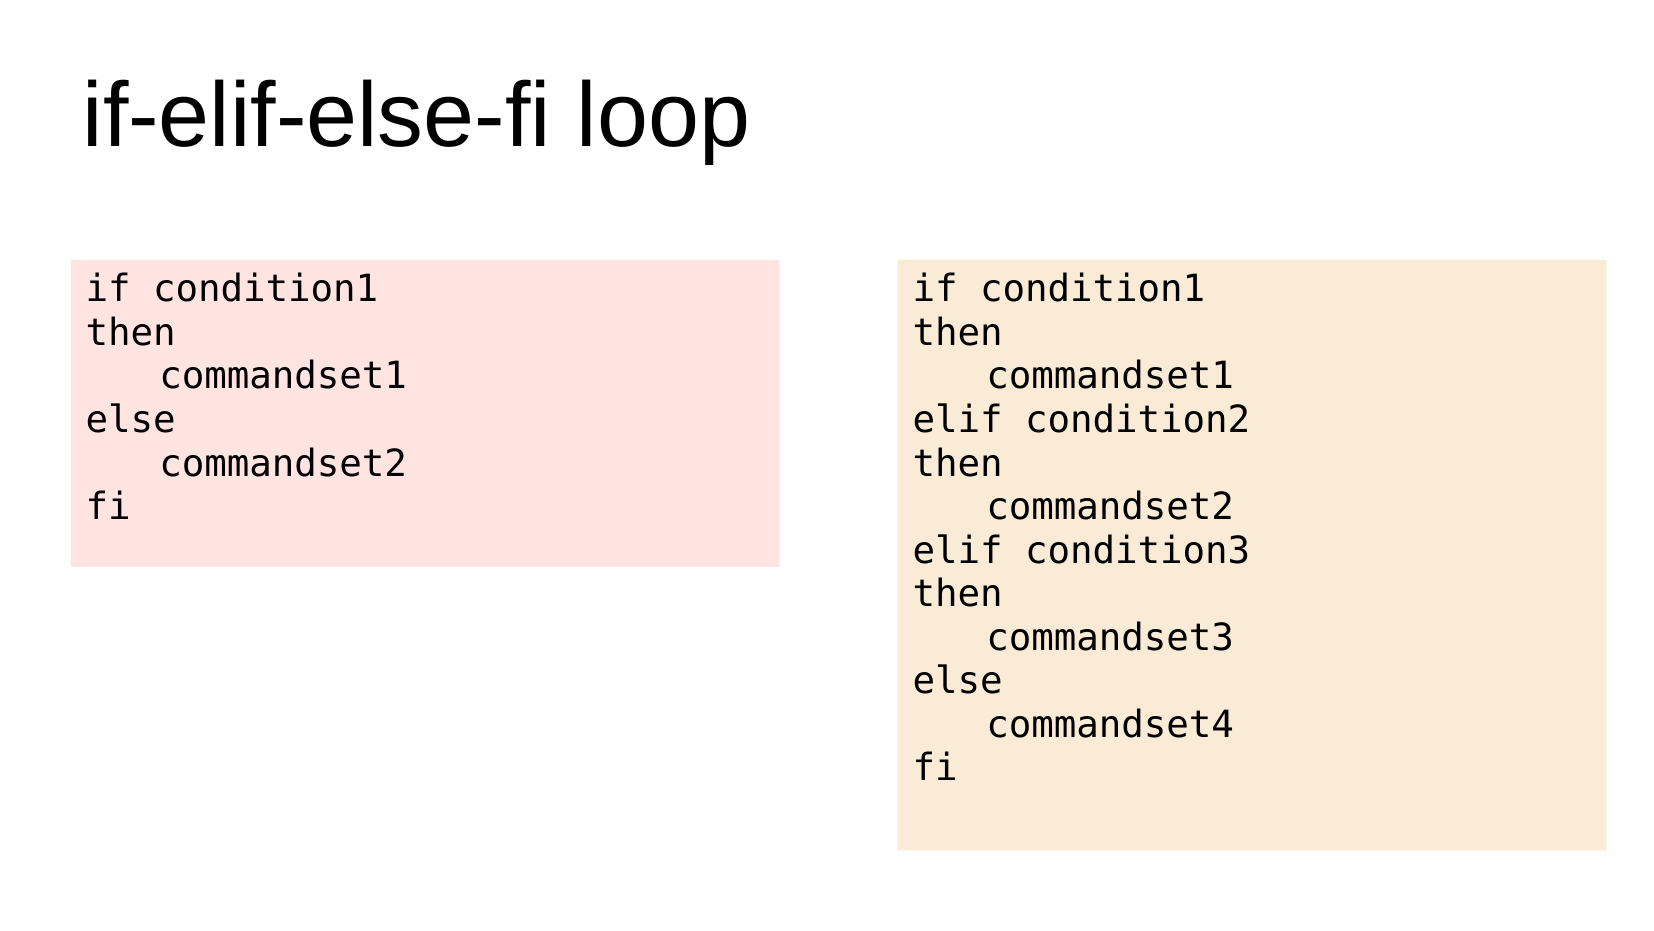

# if-elif-else-fi loop
if condition1
then
	commandset1
else
	commandset2
fi
if condition1
then
	commandset1
elif condition2
then
	commandset2
elif condition3
then
	commandset3
else
	commandset4
fi